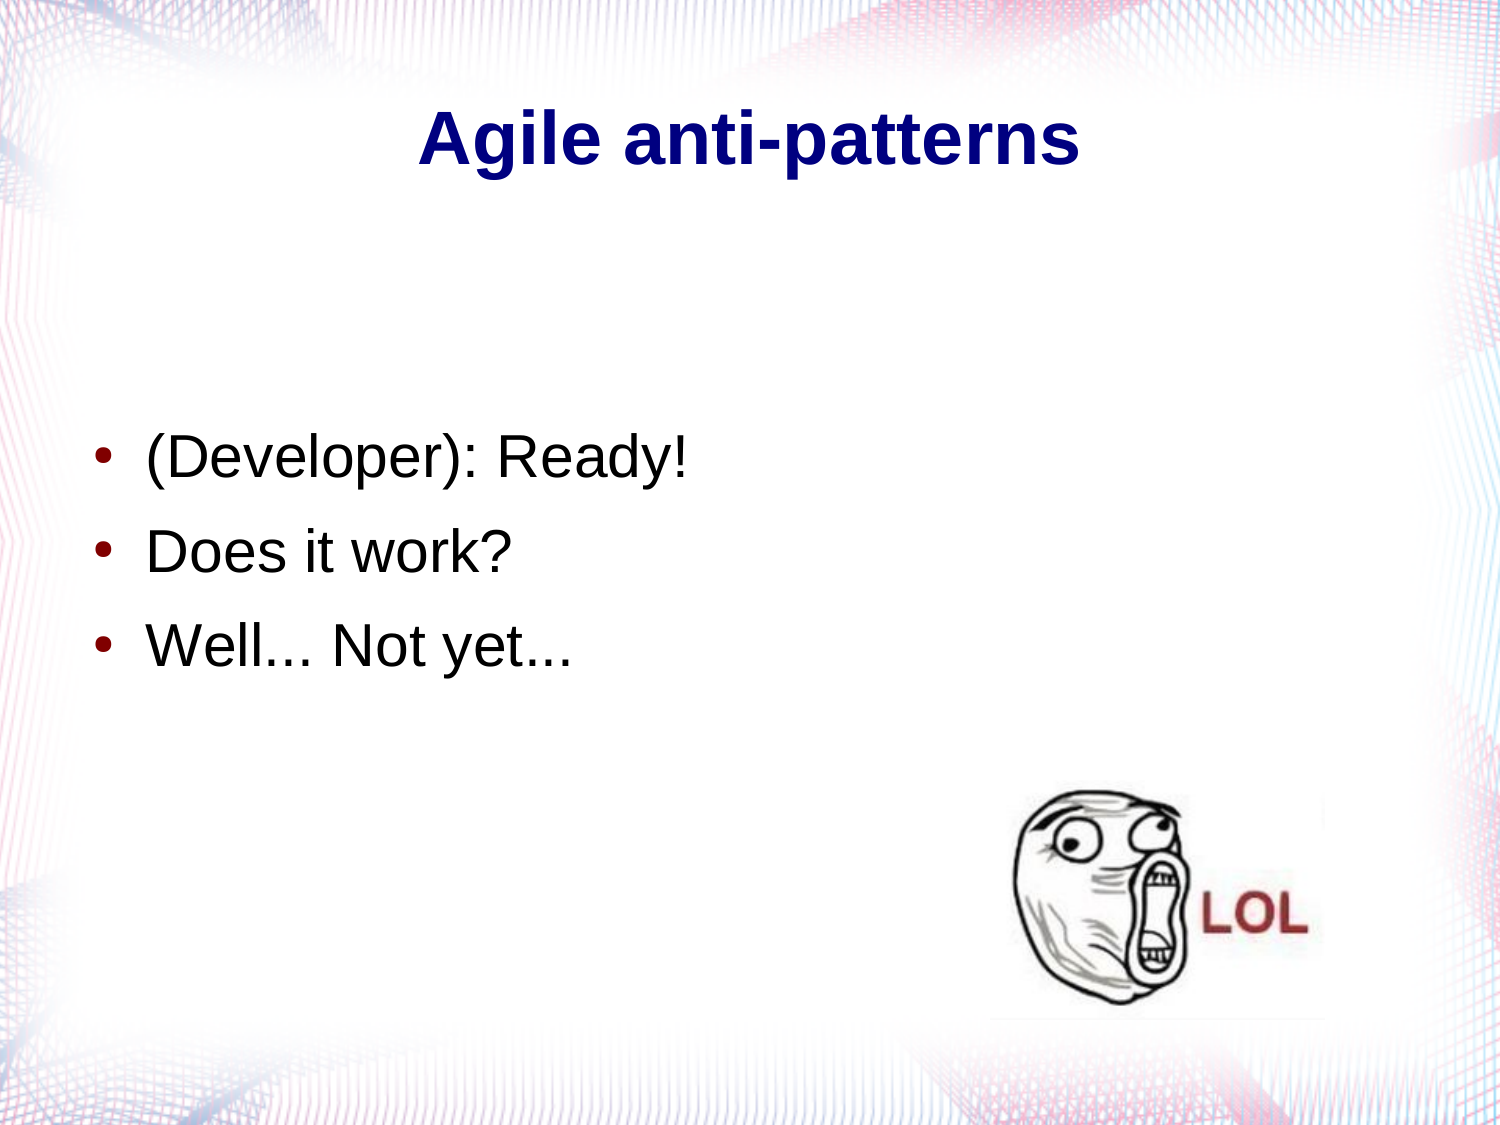

# Agile anti-patterns
(Developer): Ready!
Does it work?
Well... Not yet...